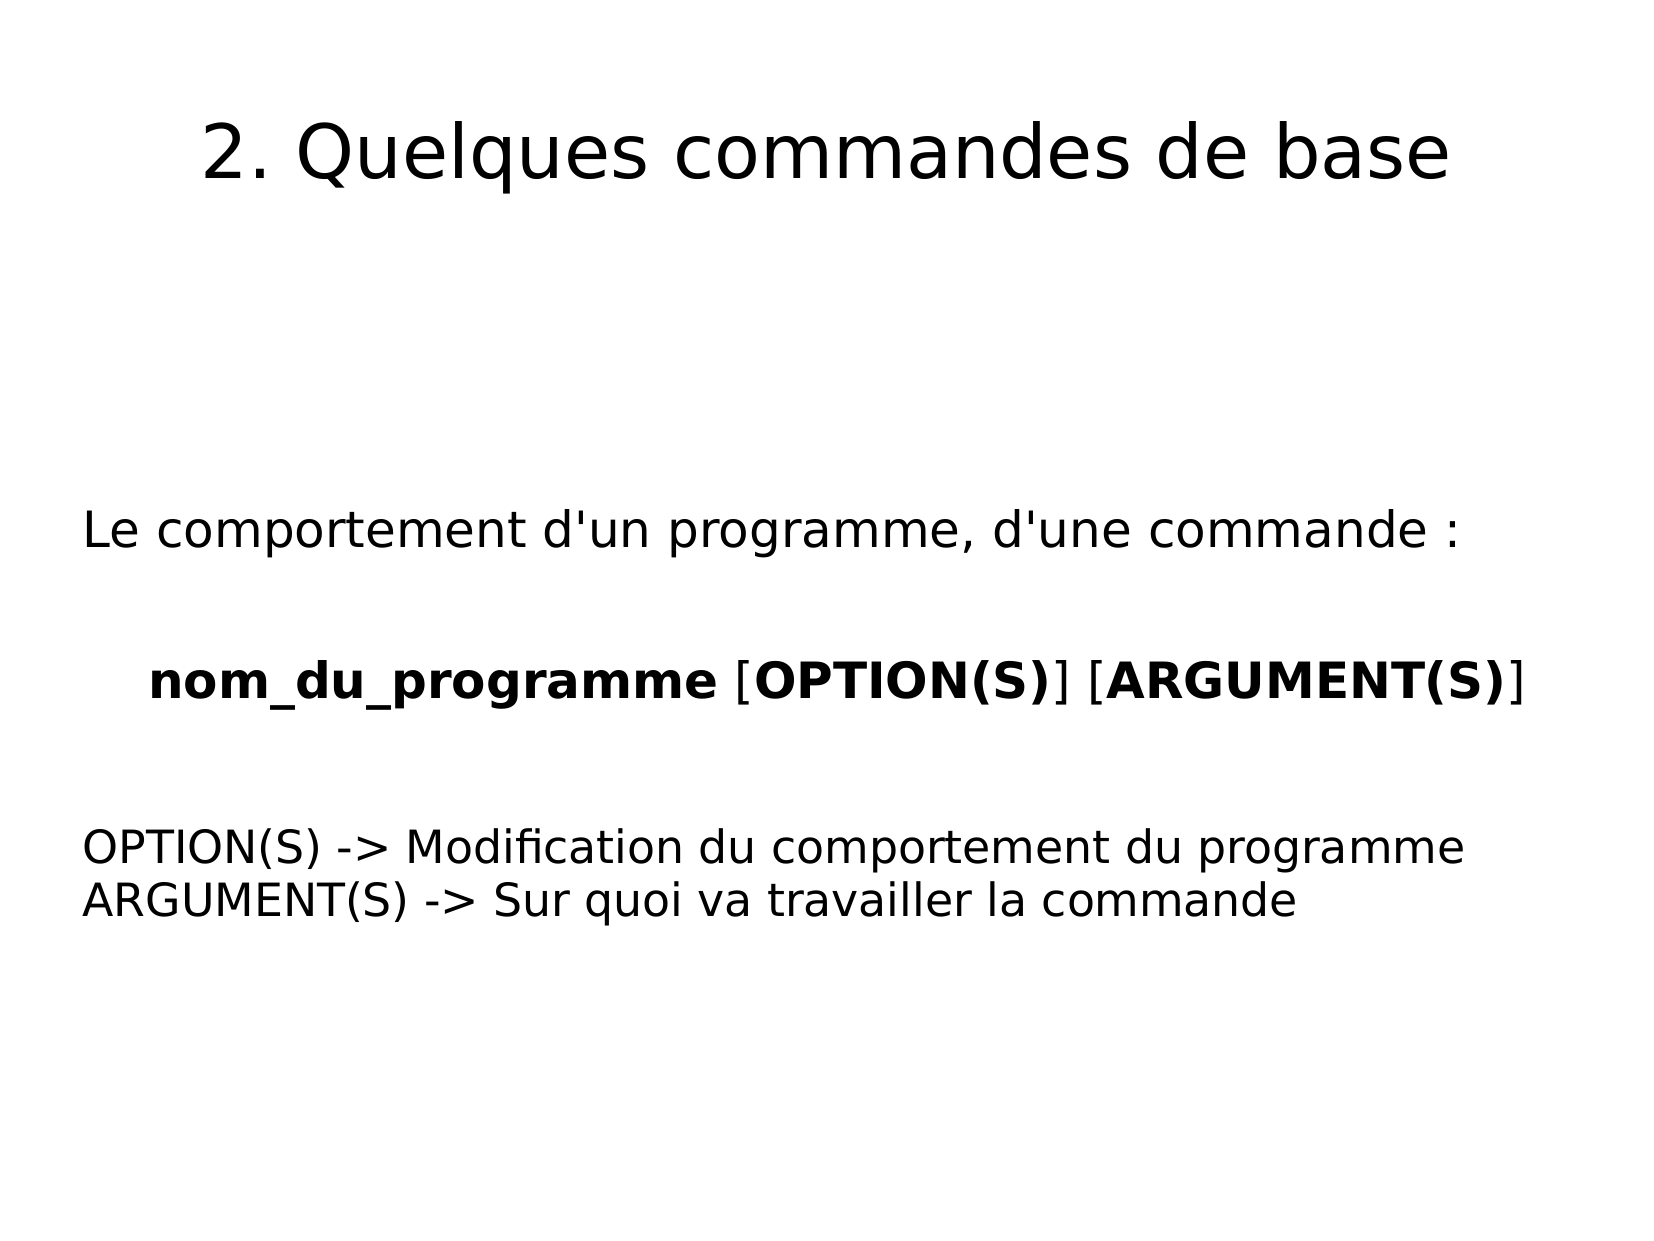

# 2. Quelques commandes de base
Le comportement d'un programme, d'une commande :
 nom_du_programme [OPTION(S)] [ARGUMENT(S)]
OPTION(S) -> Modification du comportement du programme
ARGUMENT(S) -> Sur quoi va travailler la commande